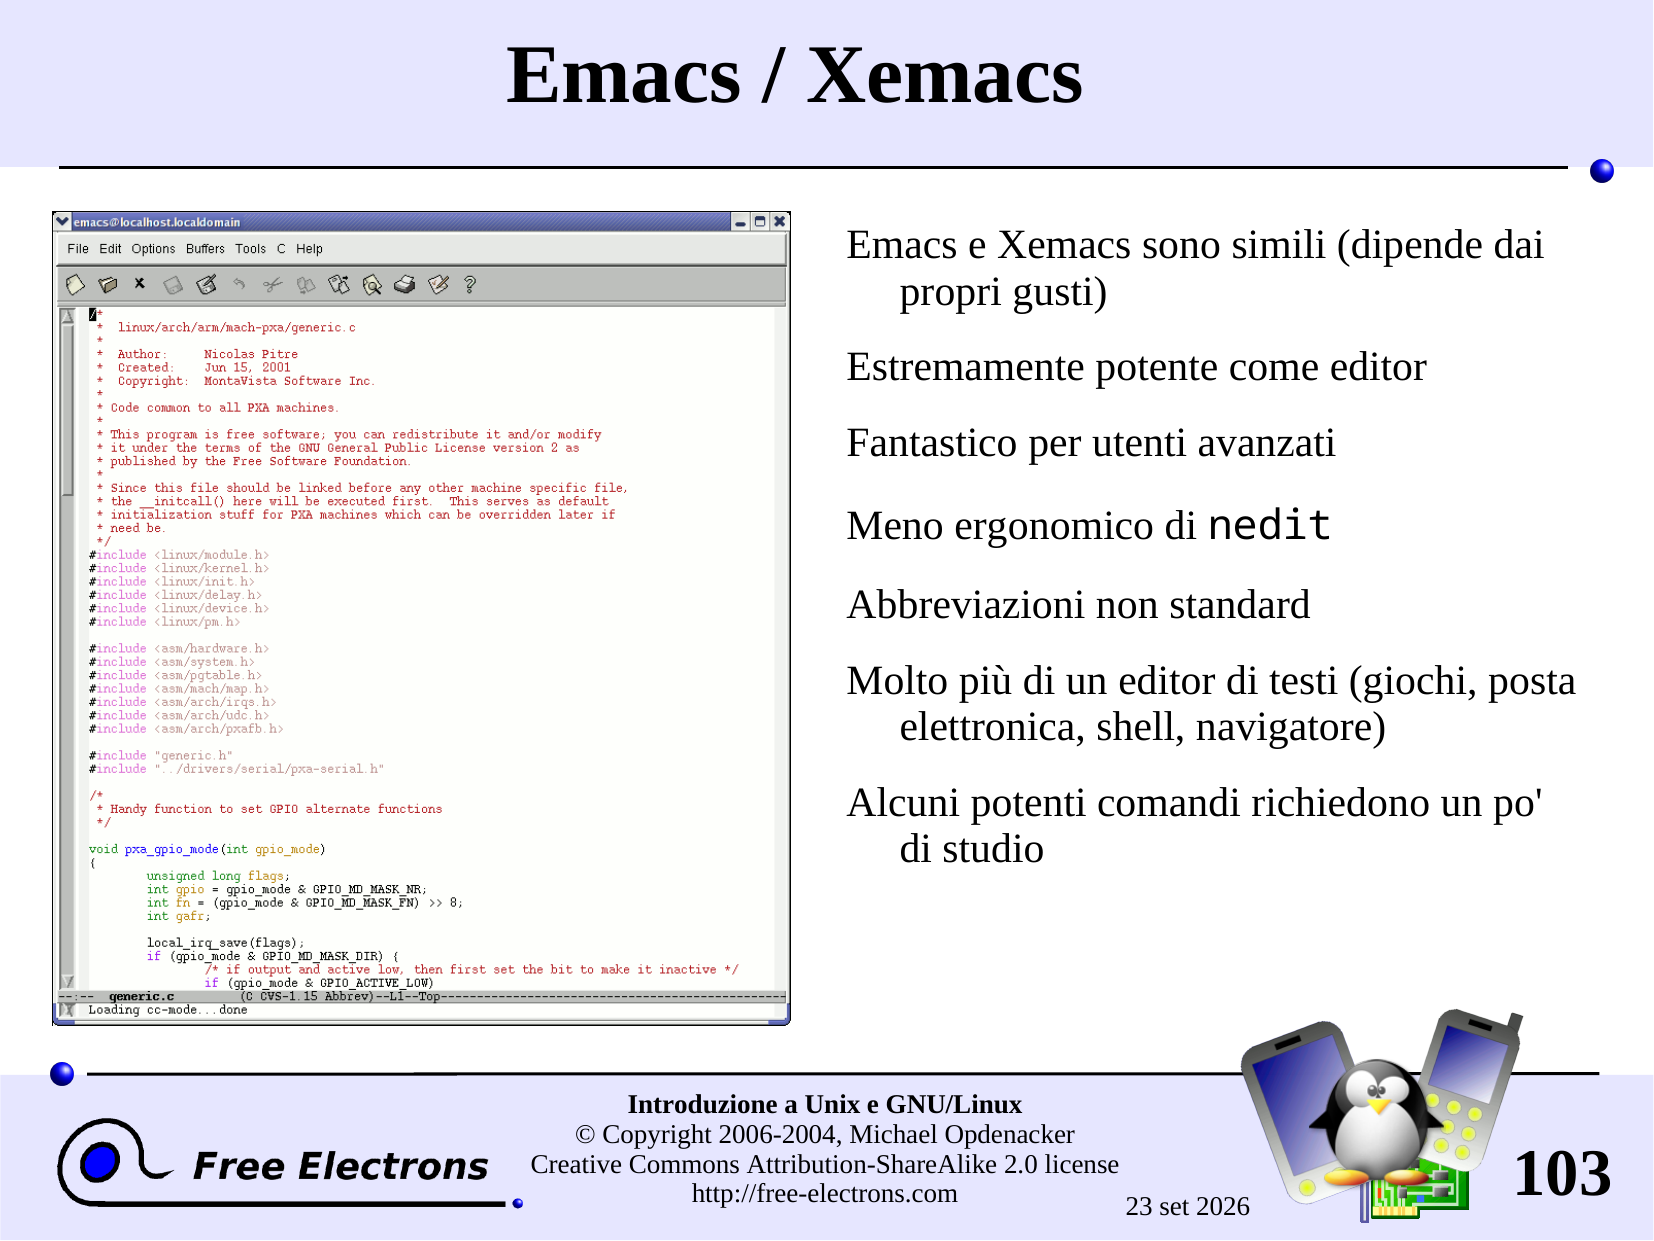

# Emacs / Xemacs
Emacs e Xemacs sono simili (dipende dai propri gusti)
Estremamente potente come editor
Fantastico per utenti avanzati
Meno ergonomico di nedit
Abbreviazioni non standard
Molto più di un editor di testi (giochi, posta elettronica, shell, navigatore)
Alcuni potenti comandi richiedono un po' di studio